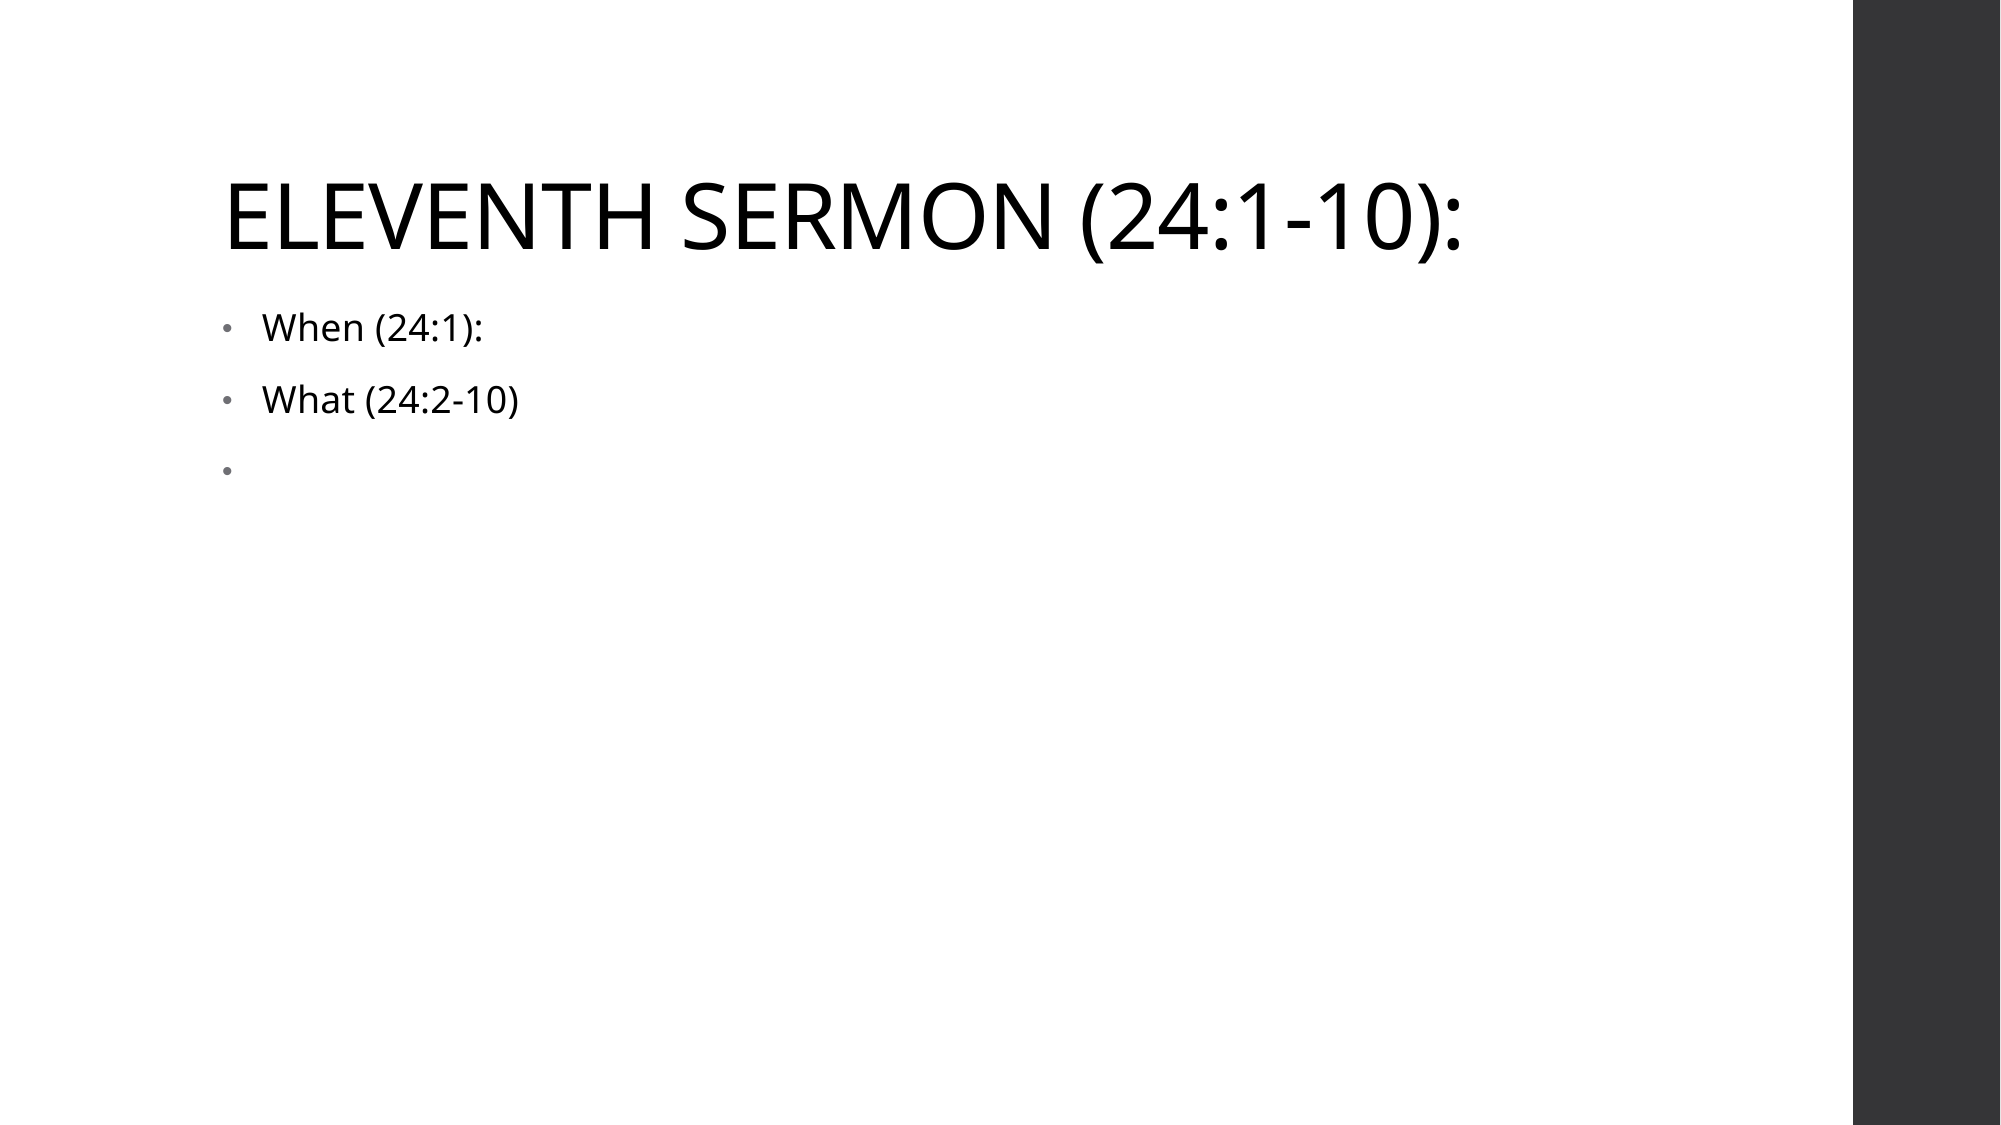

# ELEVENTH SERMON (24:1-10):
 When (24:1):
 What (24:2-10)